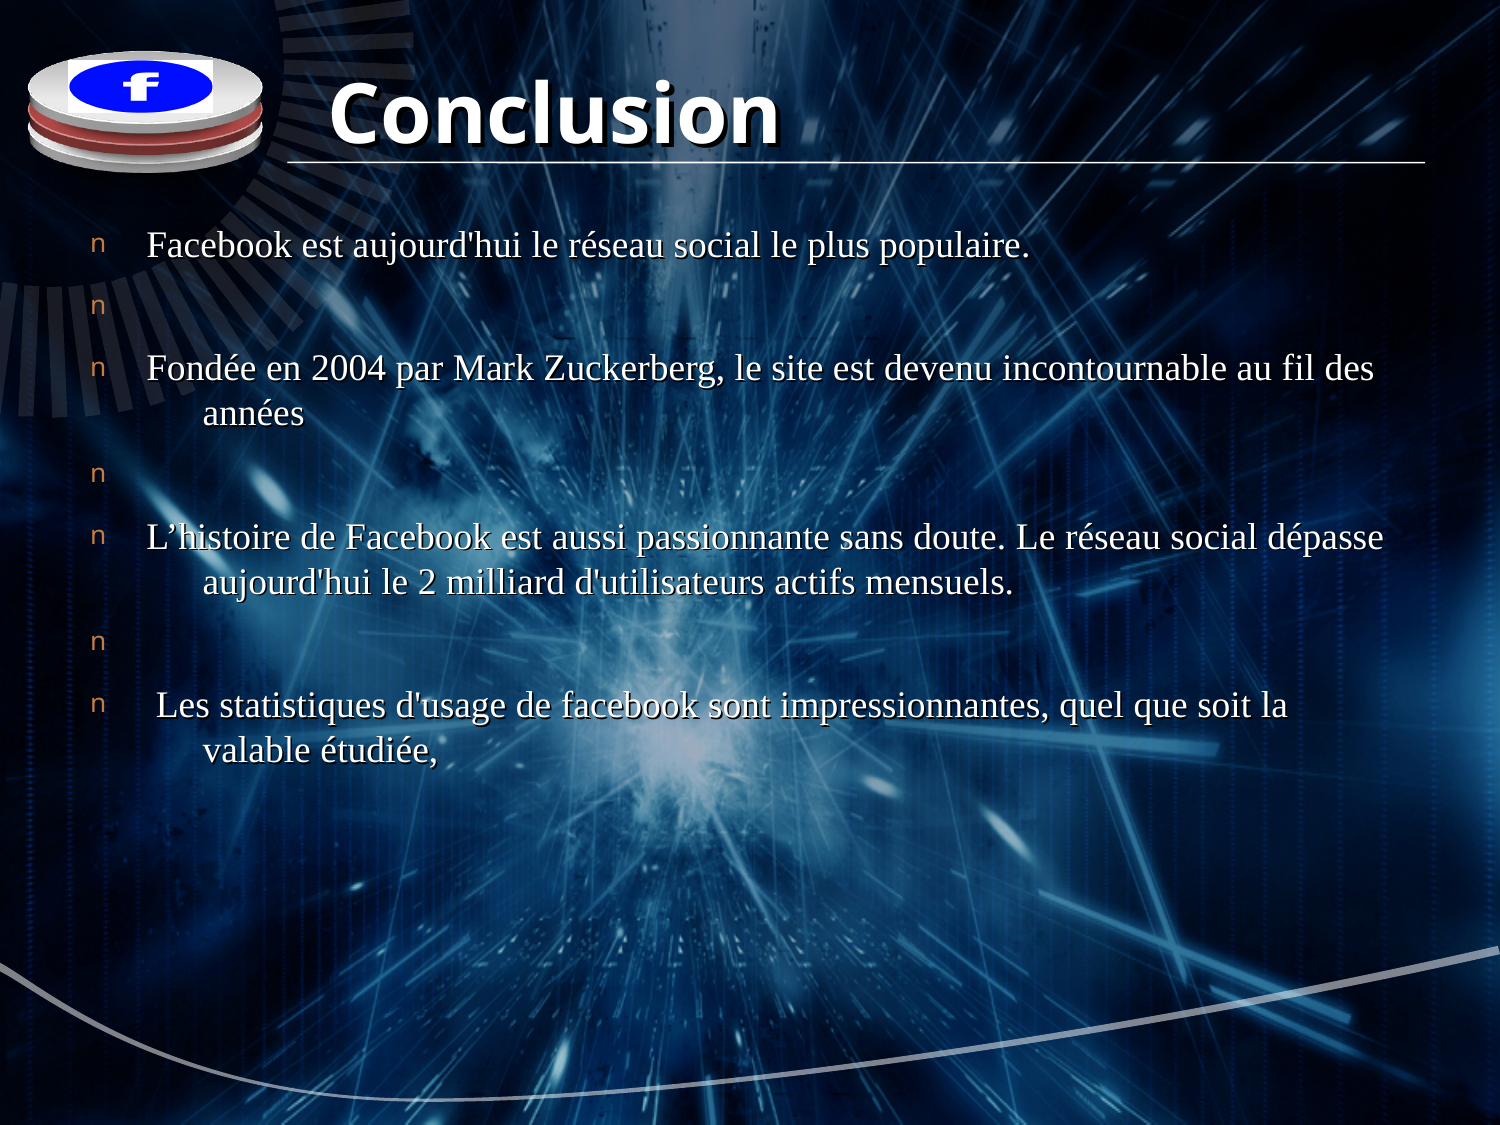

# Conclusion
Facebook est aujourd'hui le réseau social le plus populaire.
Fondée en 2004 par Mark Zuckerberg, le site est devenu incontournable au fil des années
L’histoire de Facebook est aussi passionnante sans doute. Le réseau social dépasse aujourd'hui le 2 milliard d'utilisateurs actifs mensuels.
 Les statistiques d'usage de facebook sont impressionnantes, quel que soit la valable étudiée,